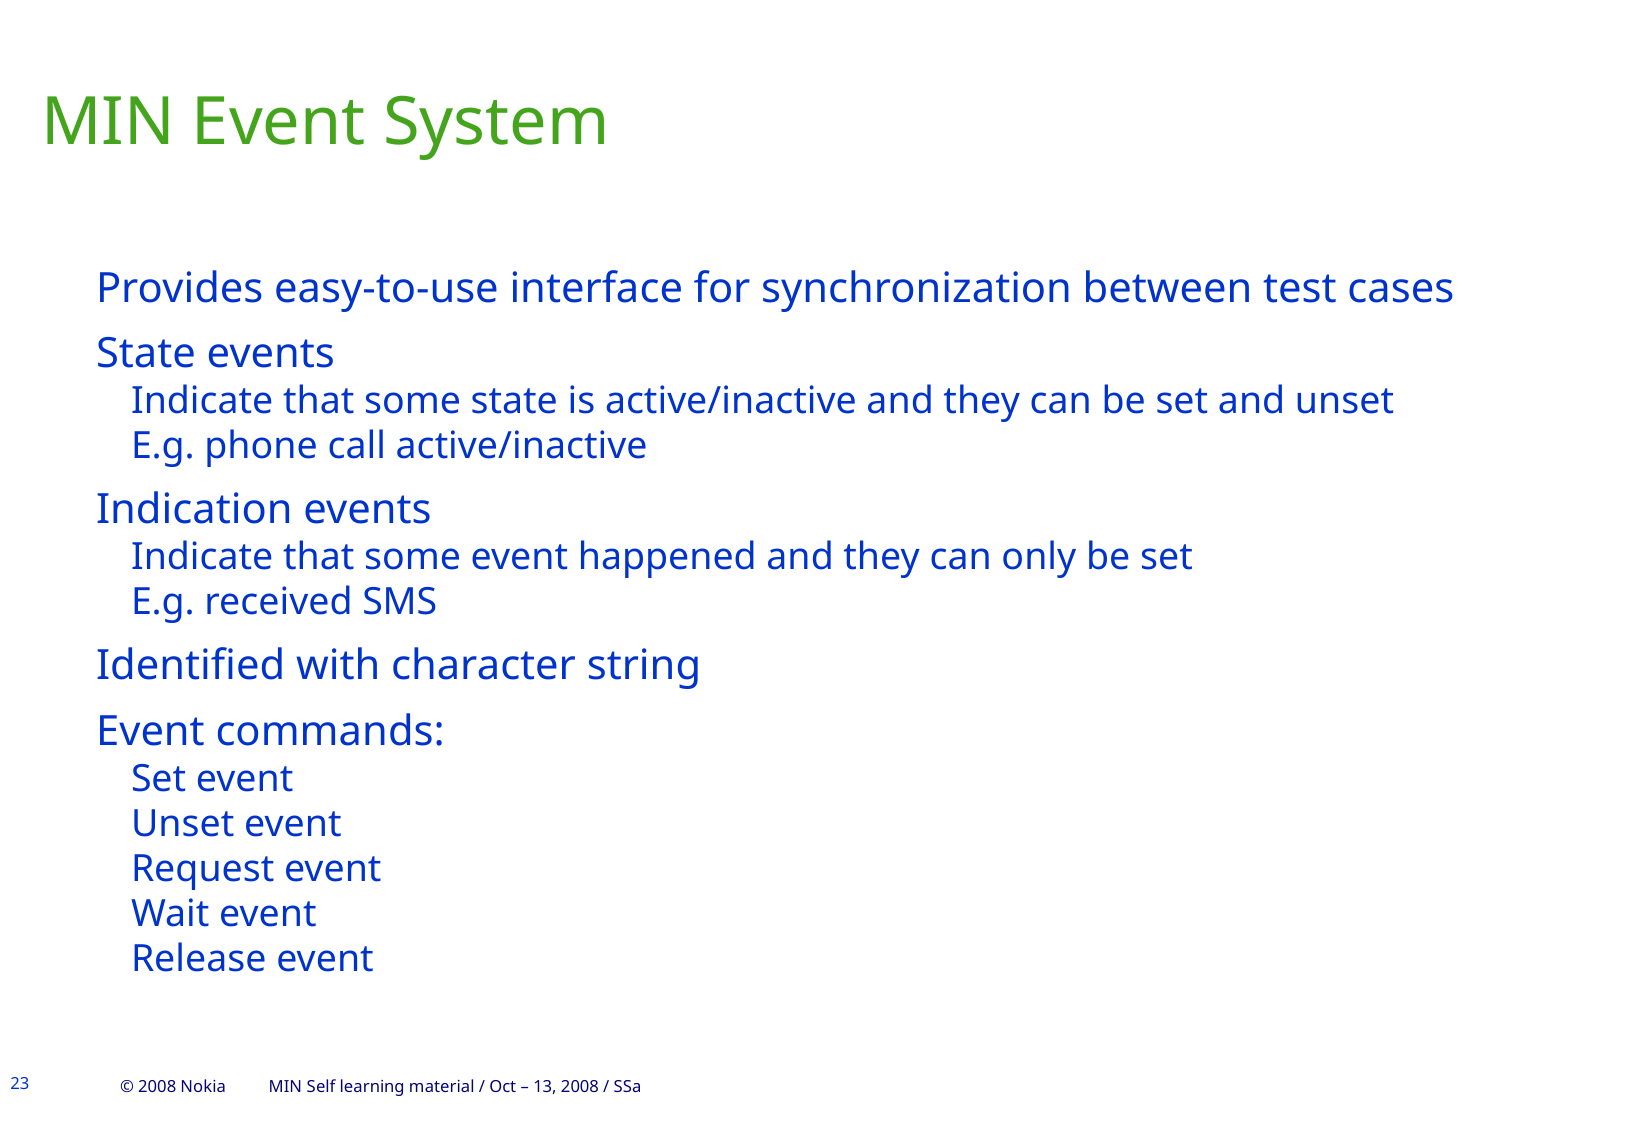

# MIN Event System
Provides easy-to-use interface for synchronization between test cases
State events
Indicate that some state is active/inactive and they can be set and unset
E.g. phone call active/inactive
Indication events
Indicate that some event happened and they can only be set
E.g. received SMS
Identified with character string
Event commands:
Set event
Unset event
Request event
Wait event
Release event